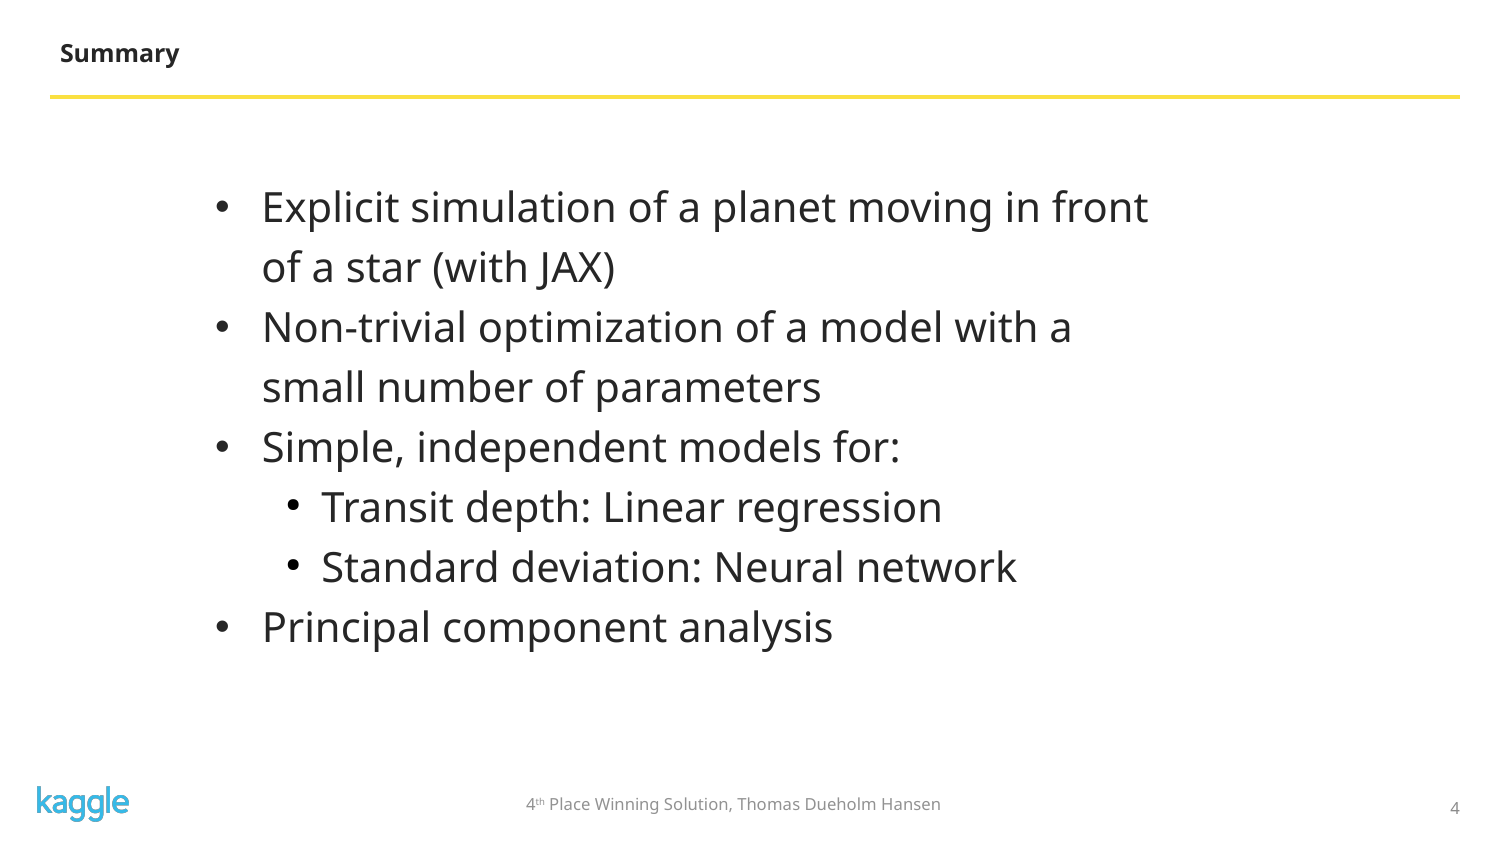

Summary
Explicit simulation of a planet moving in front of a star (with JAX)
Non-trivial optimization of a model with a small number of parameters
Simple, independent models for:
Transit depth: Linear regression
Standard deviation: Neural network
Principal component analysis